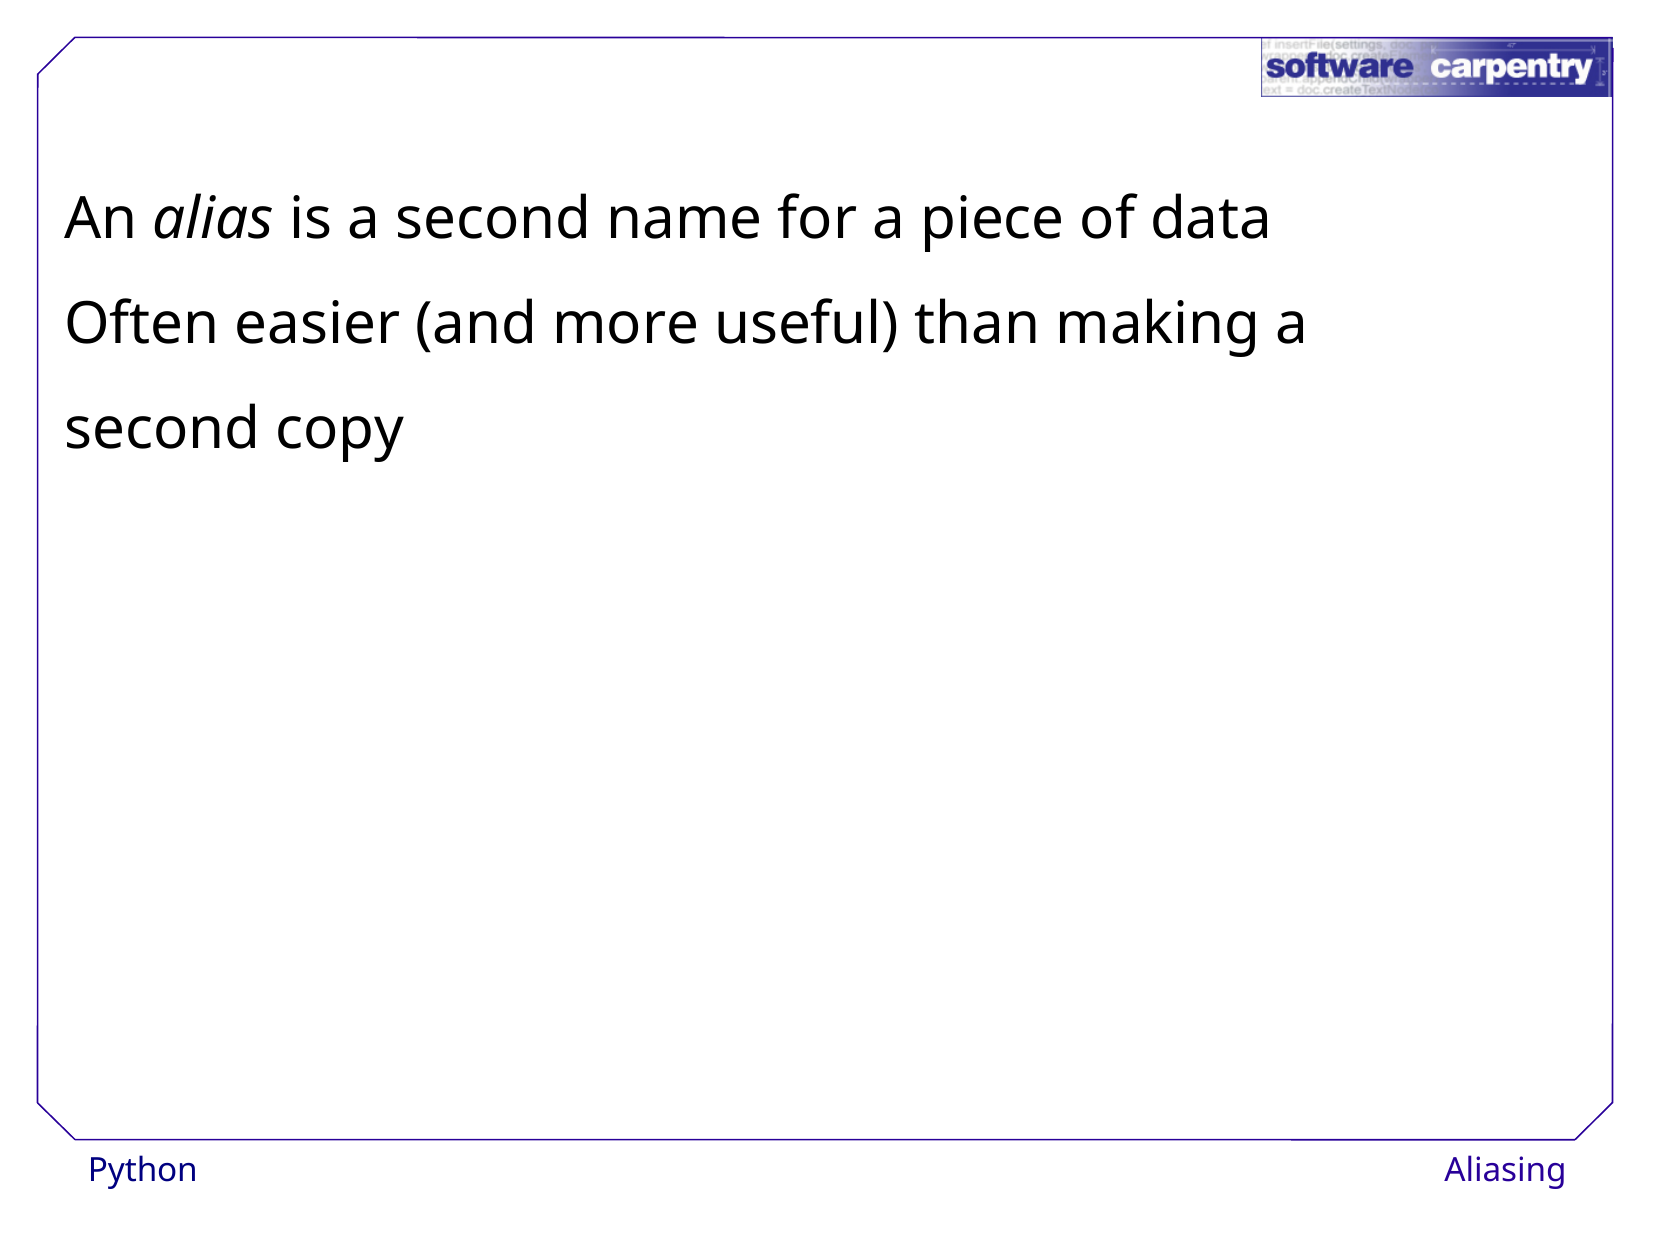

An alias is a second name for a piece of data
Often easier (and more useful) than making a
second copy